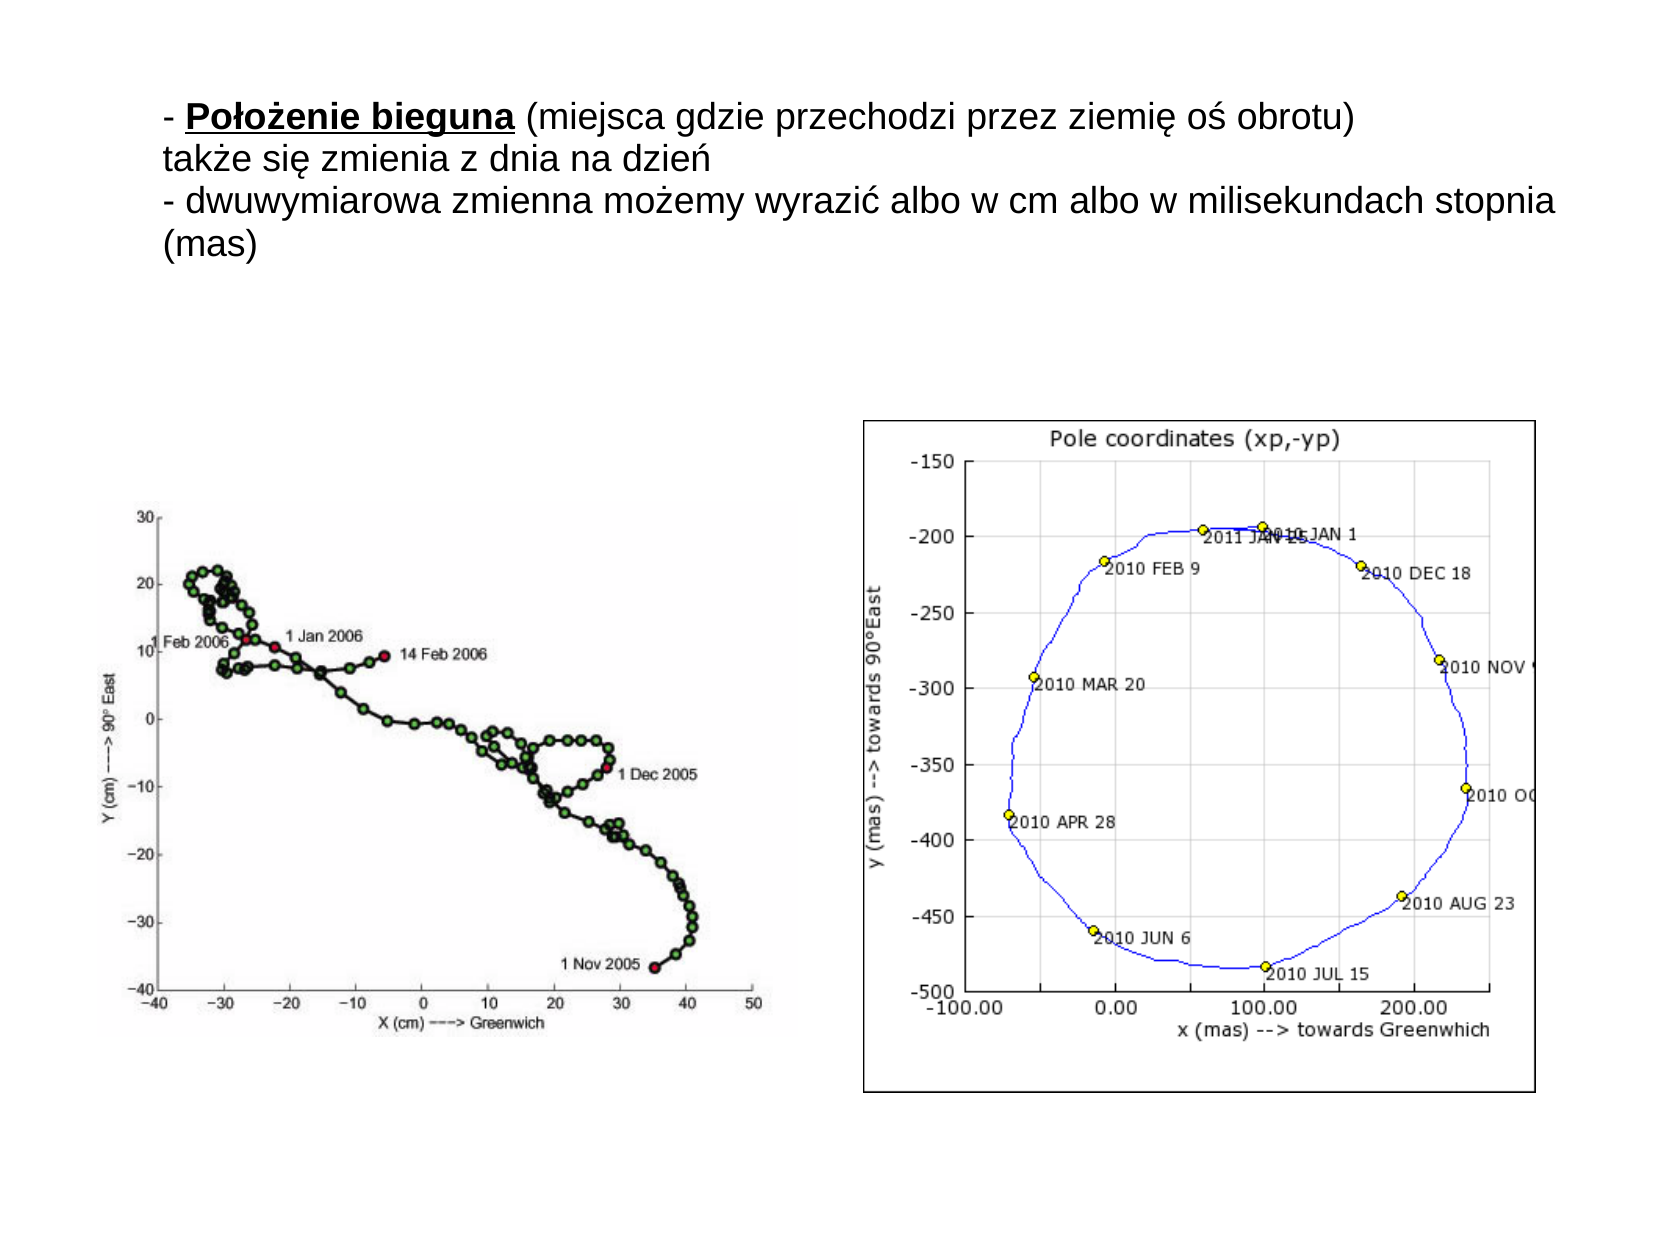

- Położenie bieguna (miejsca gdzie przechodzi przez ziemię oś obrotu)
także się zmienia z dnia na dzień
- dwuwymiarowa zmienna możemy wyrazić albo w cm albo w milisekundach stopnia
(mas)